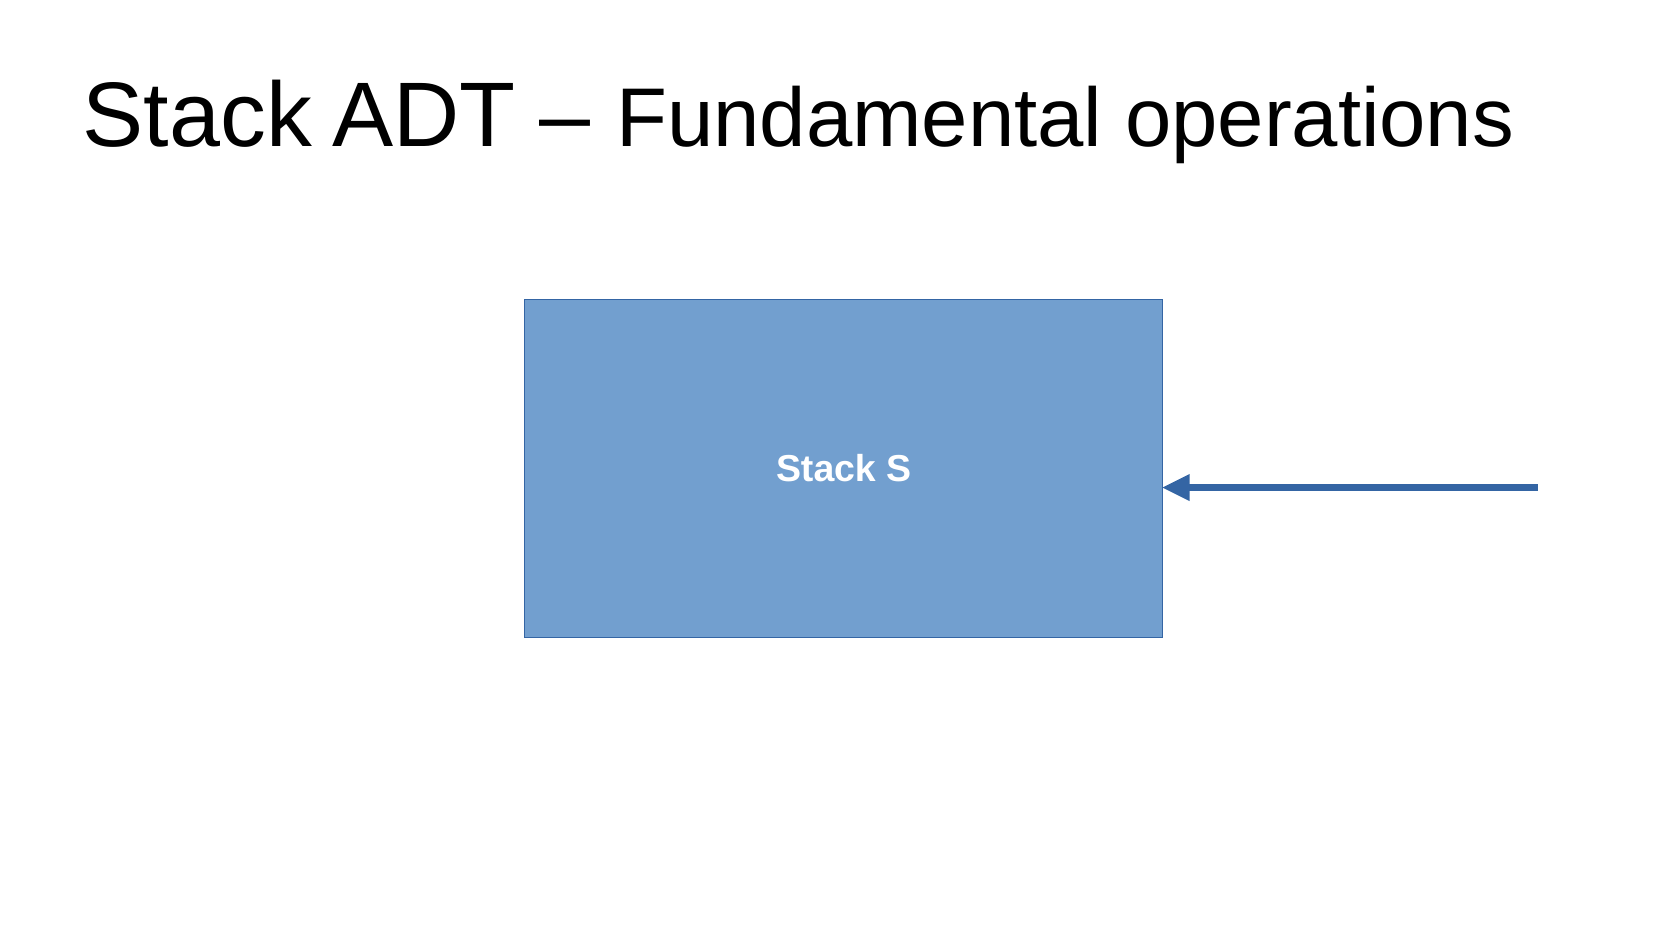

# Stack ADT – Fundamental operations
Stack S